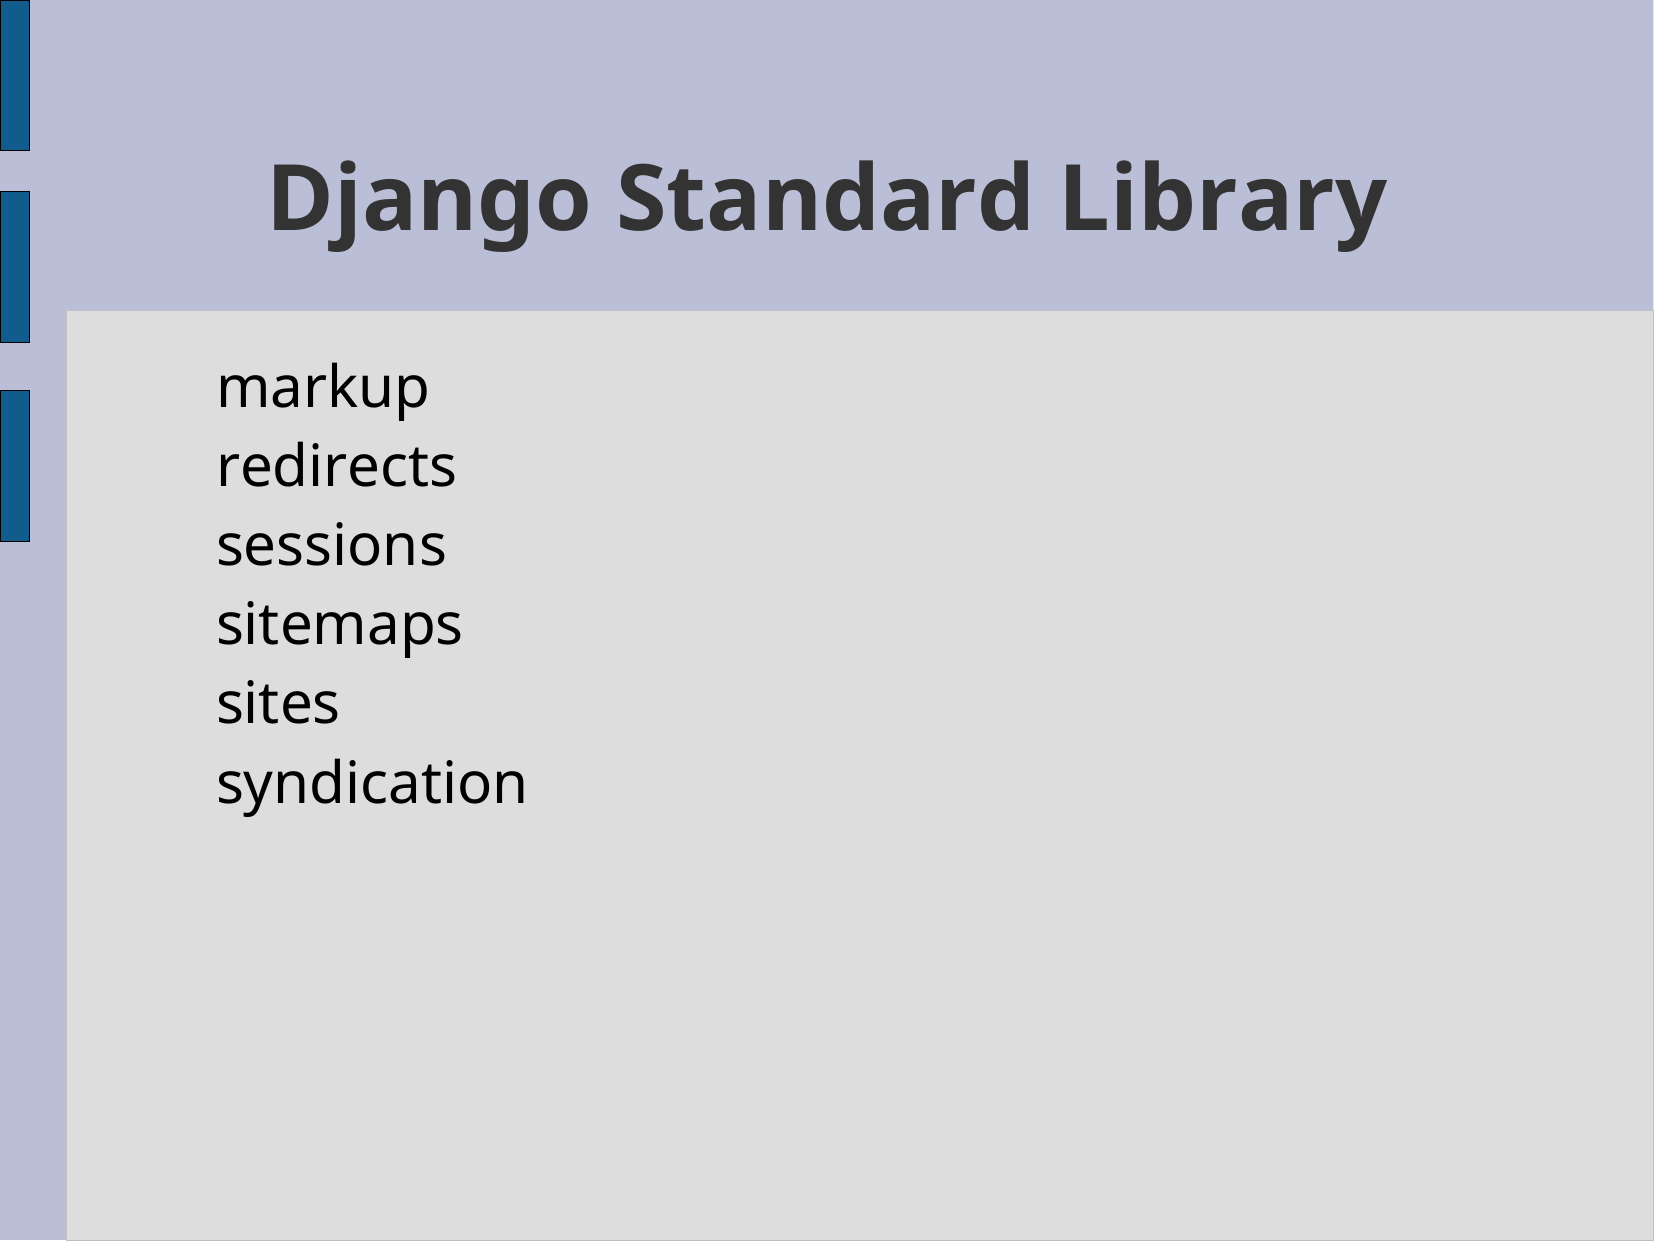

# Django Standard Library
markup
redirects
sessions
sitemaps
sites
syndication